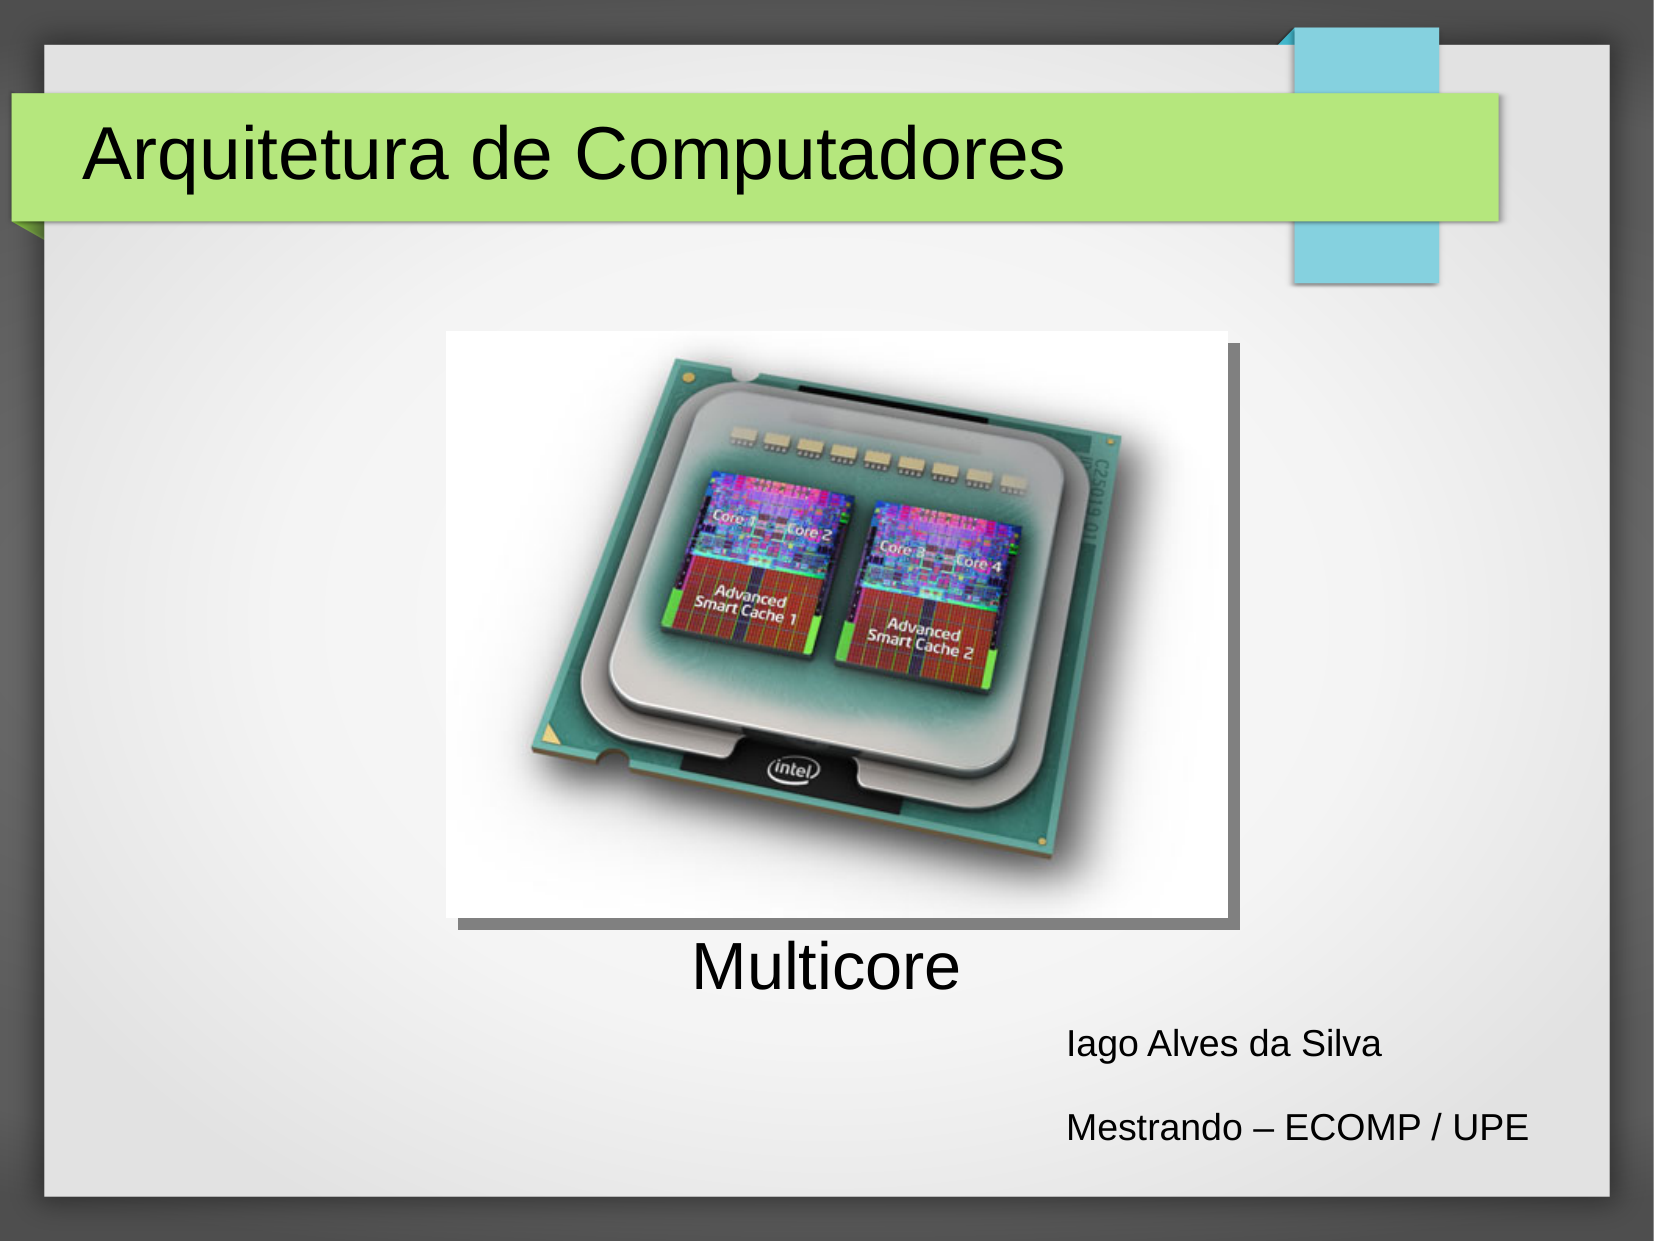

# Arquitetura de Computadores
Multicore
Iago Alves da Silva
Mestrando – ECOMP / UPE